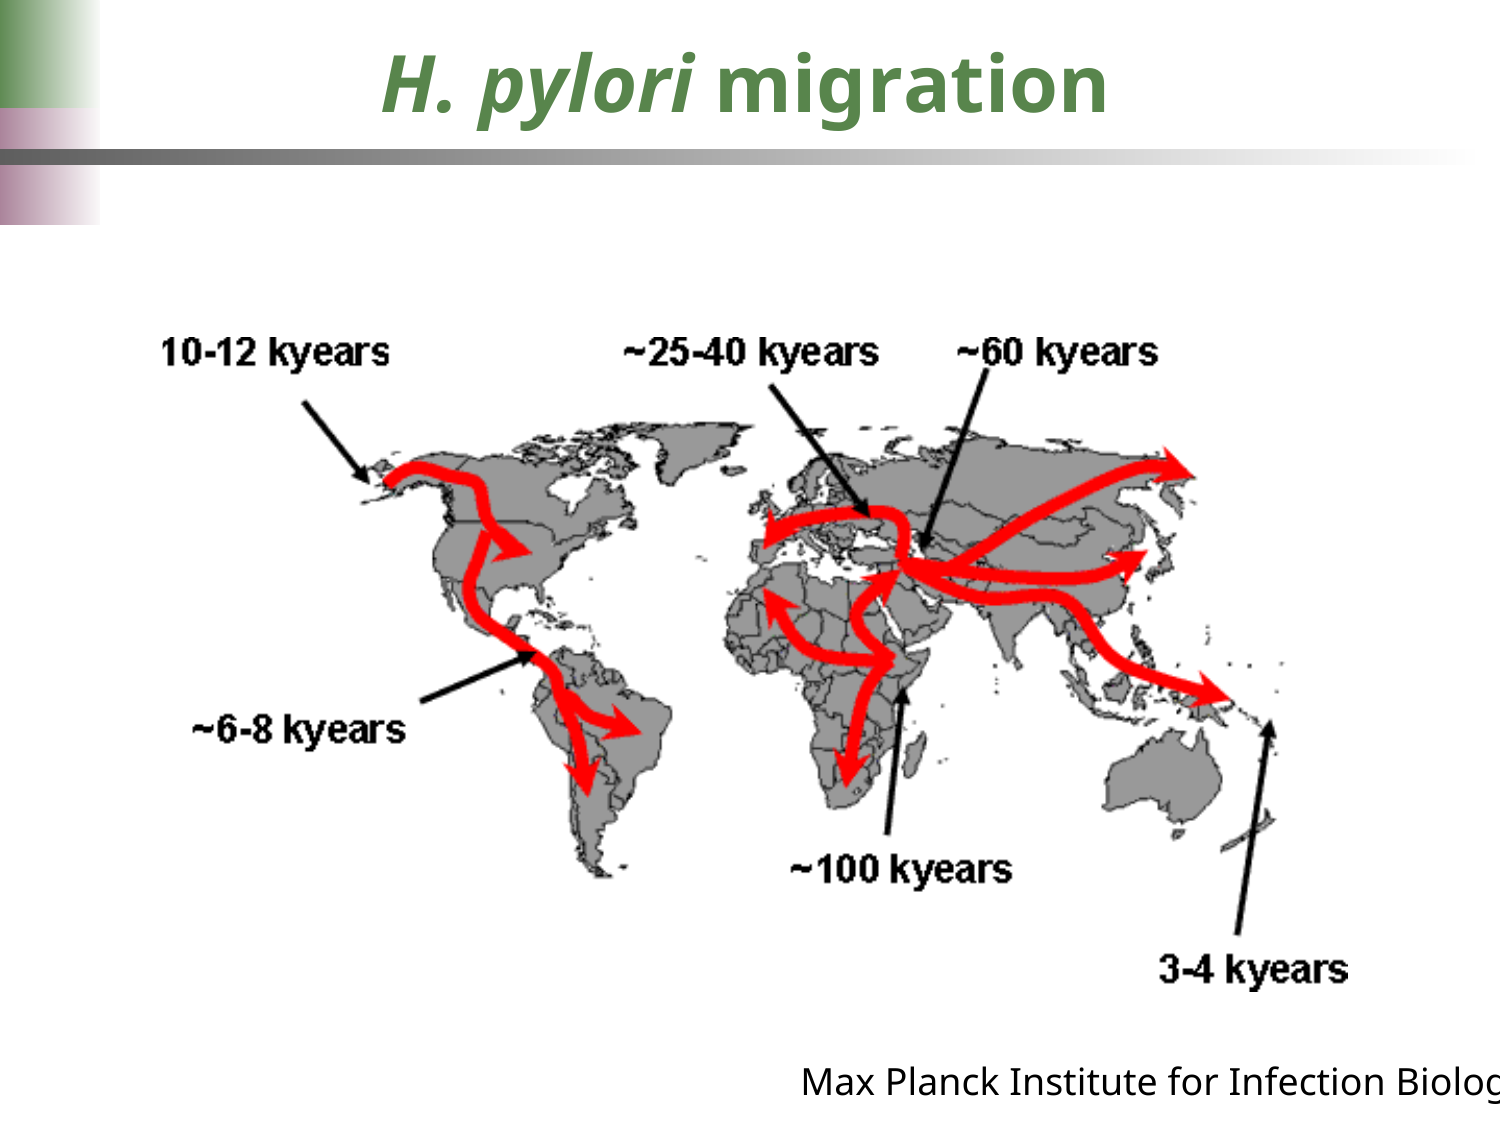

# H. pylori migration
Max Planck Institute for Infection Biology